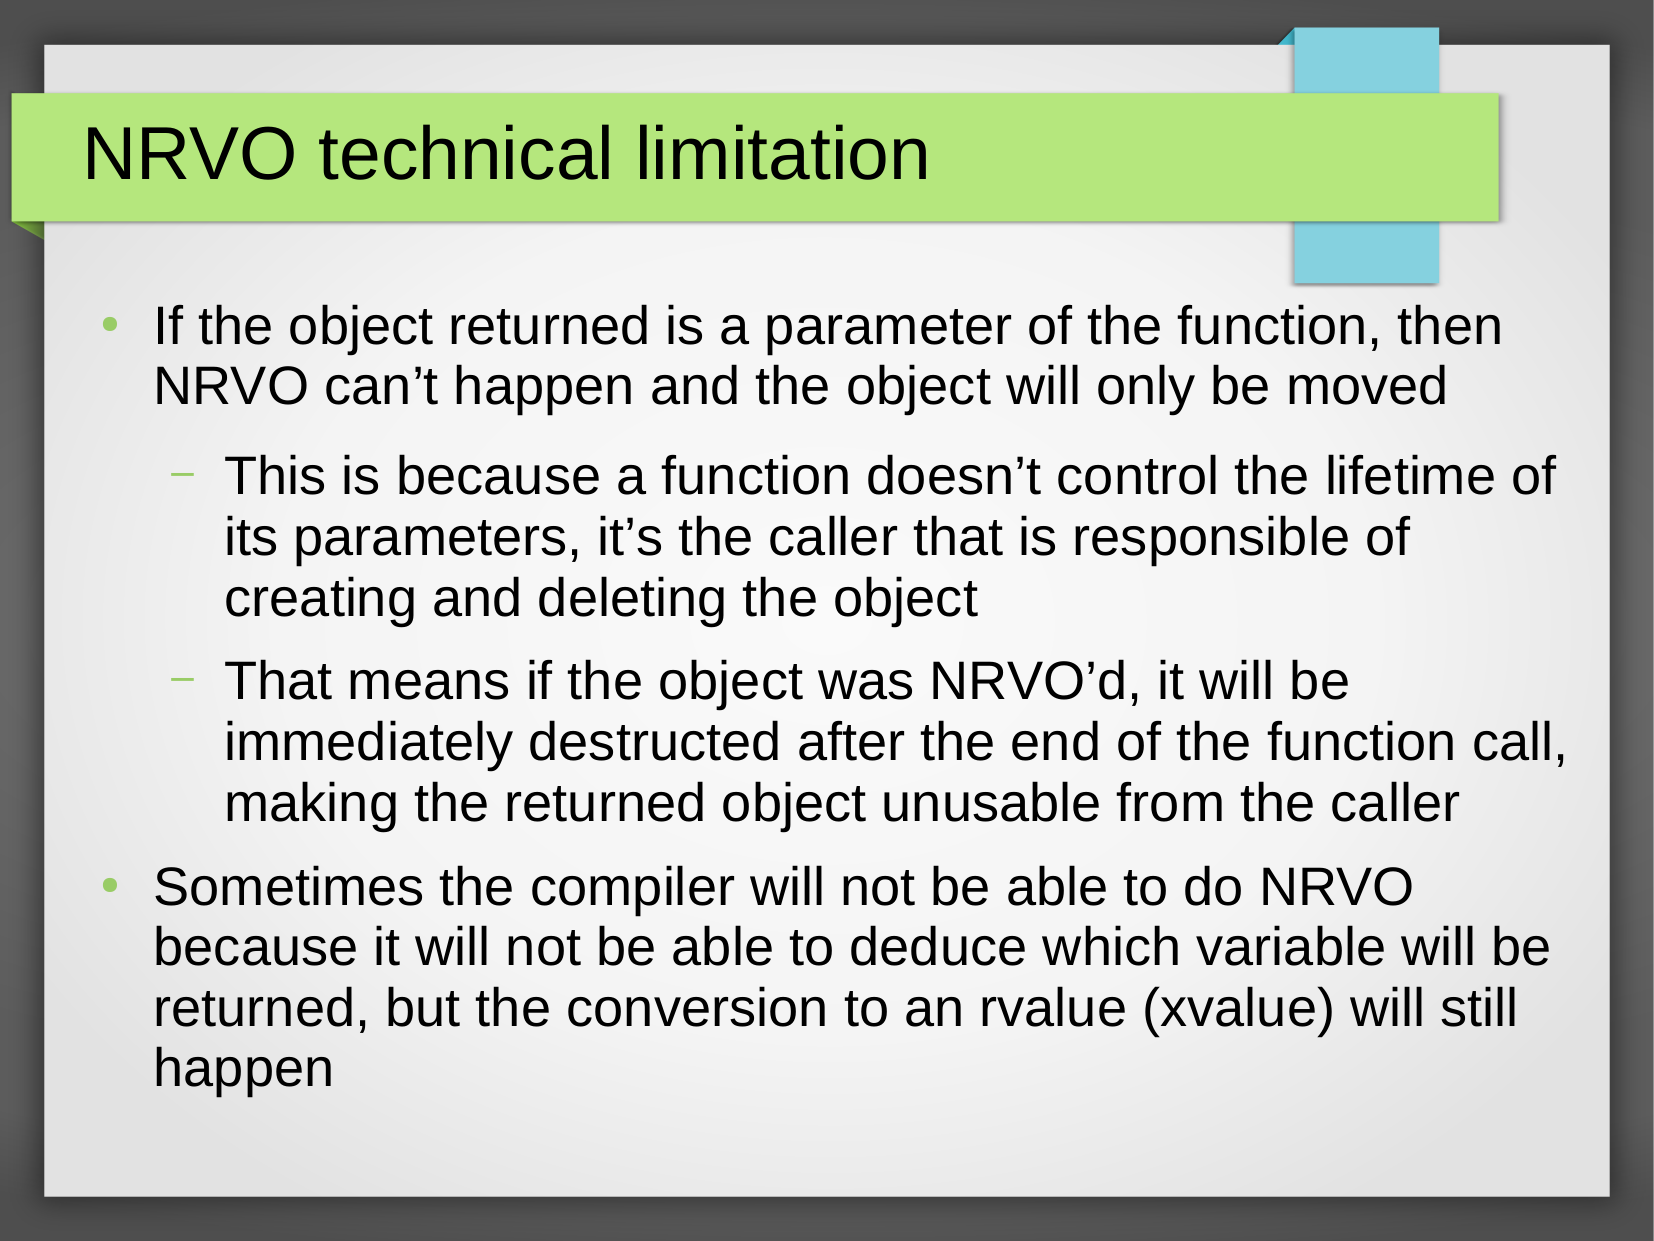

# NRVO technical limitation
If the object returned is a parameter of the function, then NRVO can’t happen and the object will only be moved
This is because a function doesn’t control the lifetime of its parameters, it’s the caller that is responsible of creating and deleting the object
That means if the object was NRVO’d, it will be immediately destructed after the end of the function call, making the returned object unusable from the caller
Sometimes the compiler will not be able to do NRVO because it will not be able to deduce which variable will be returned, but the conversion to an rvalue (xvalue) will still happen